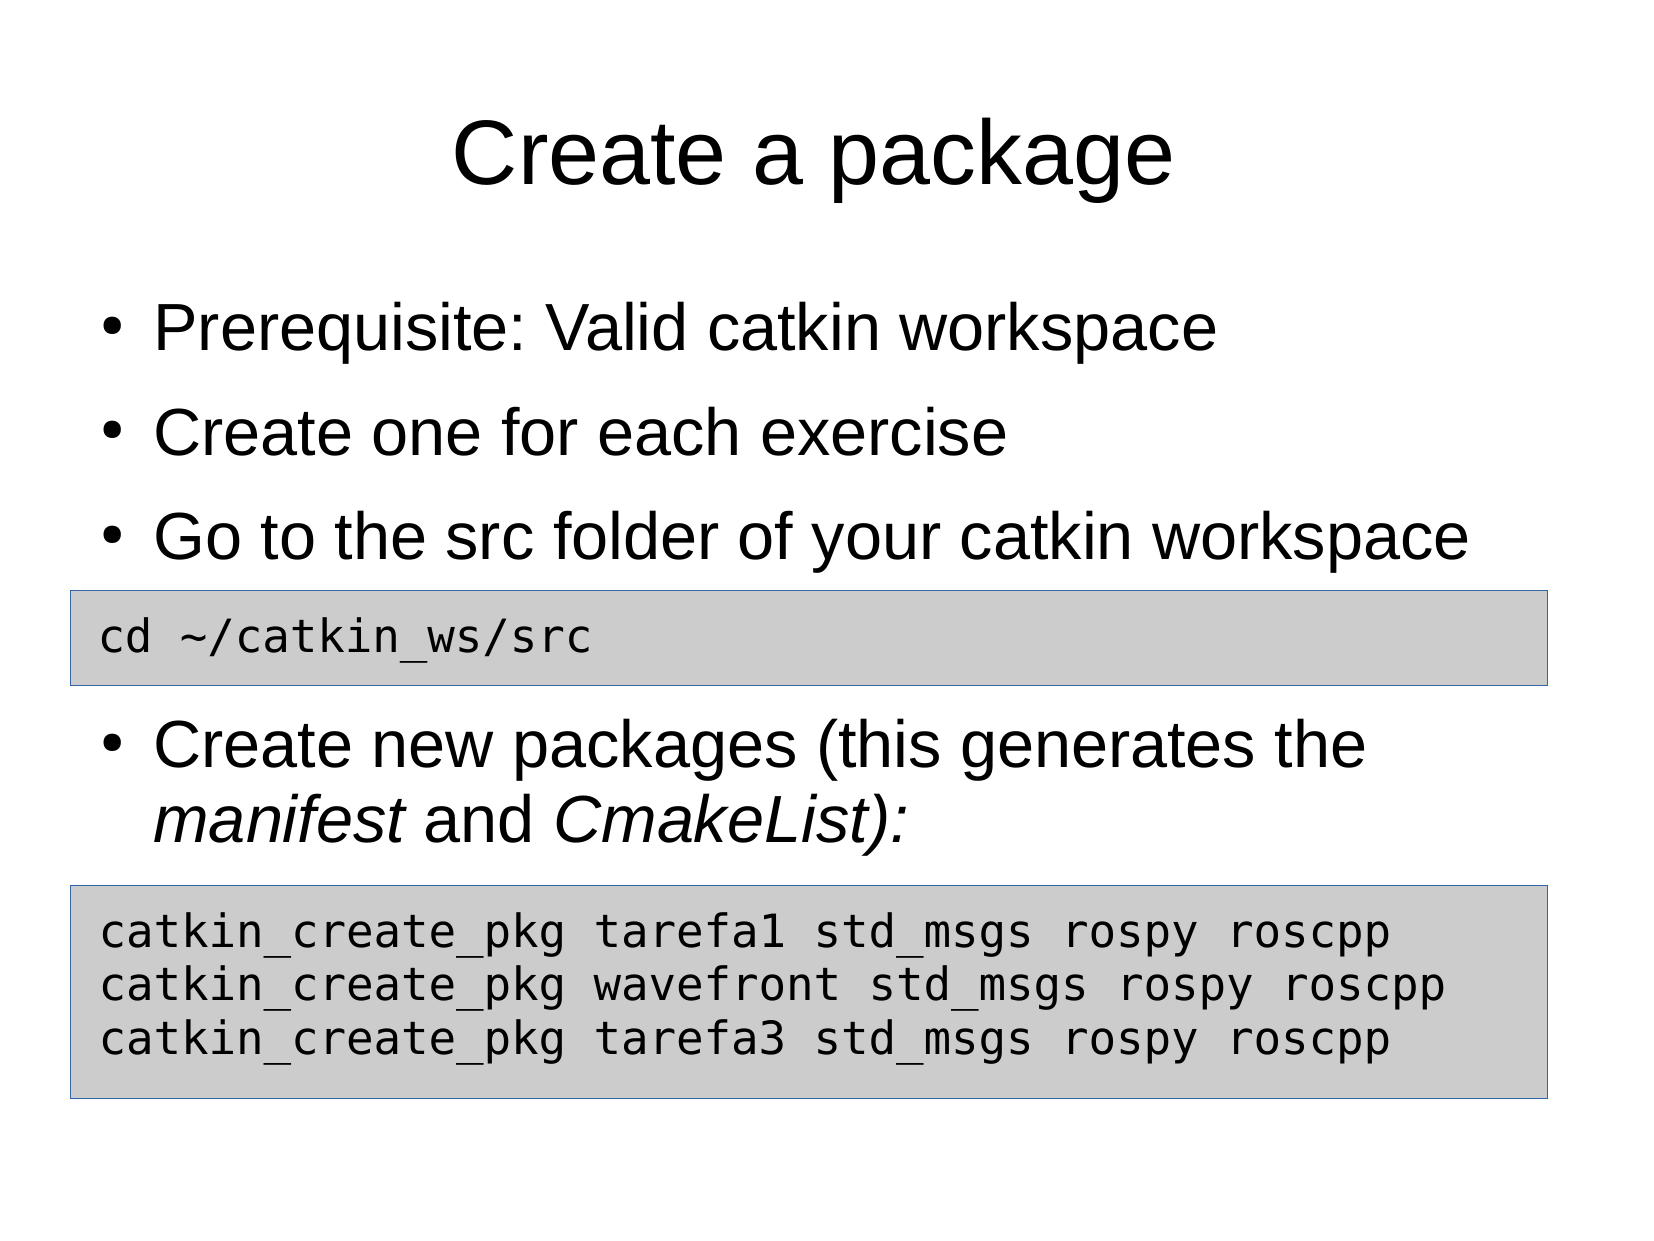

# Create a package
Prerequisite: Valid catkin workspace
Create one for each exercise
Go to the src folder of your catkin workspace
Create new packages (this generates the manifest and CmakeList):
cd ~/catkin_ws/src
catkin_create_pkg tarefa1 std_msgs rospy roscpp
catkin_create_pkg wavefront std_msgs rospy roscpp
catkin_create_pkg tarefa3 std_msgs rospy roscpp